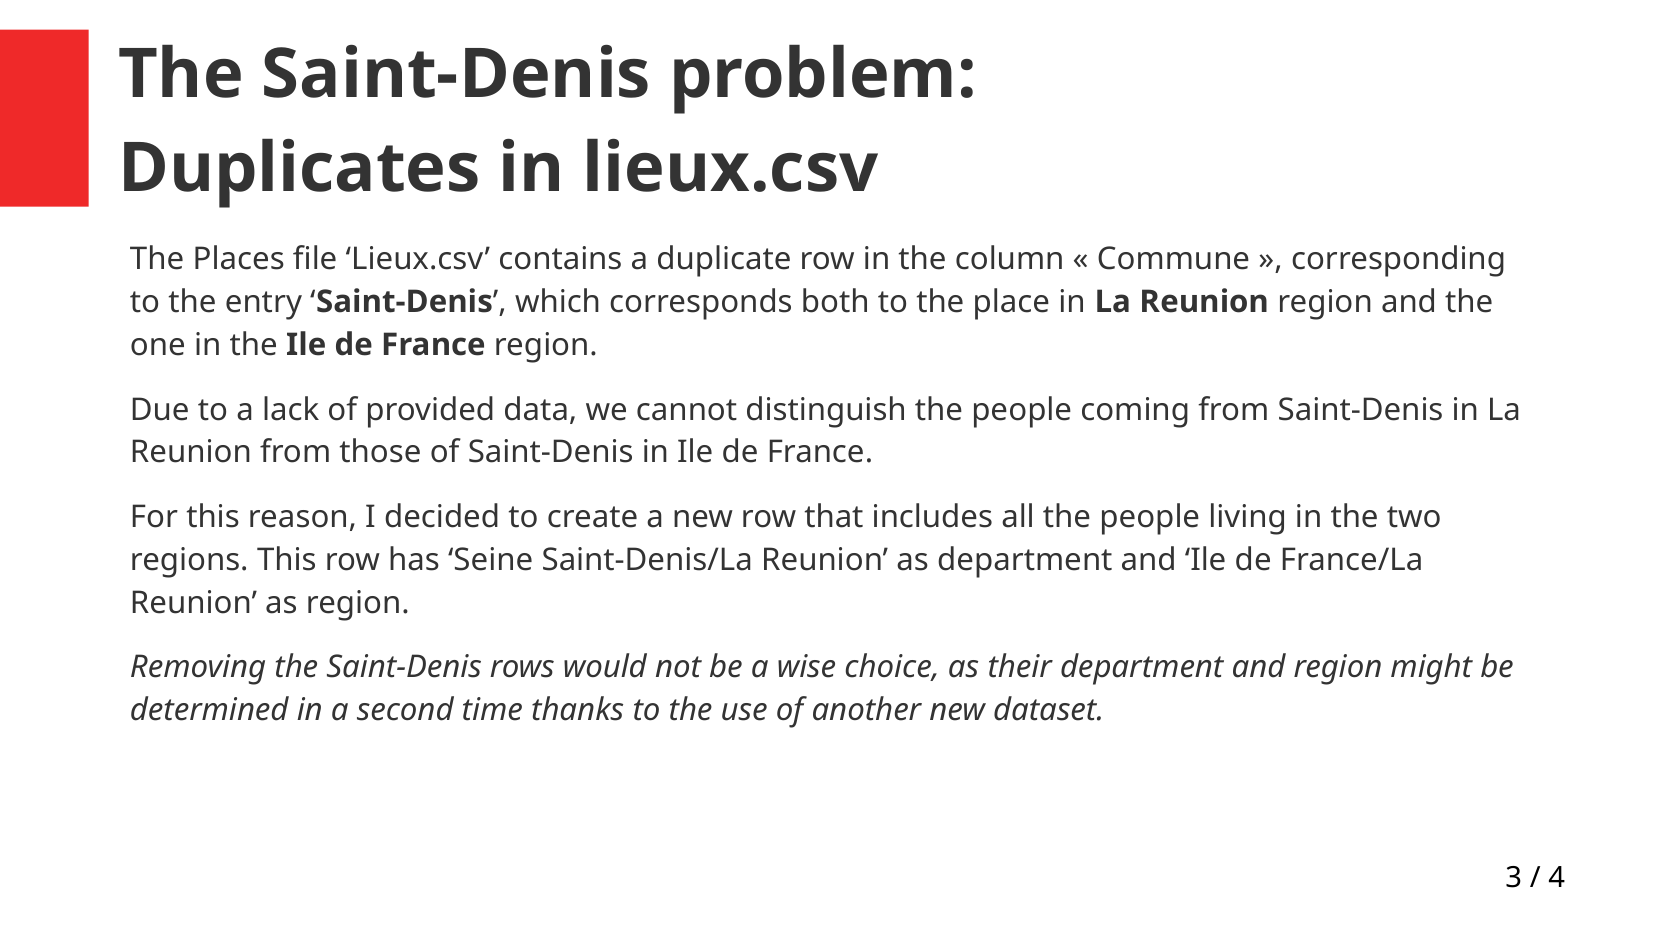

# The Saint-Denis problem: Duplicates in lieux.csv
The Places file ‘Lieux.csv’ contains a duplicate row in the column « Commune », corresponding to the entry ‘Saint-Denis’, which corresponds both to the place in La Reunion region and the one in the Ile de France region.
Due to a lack of provided data, we cannot distinguish the people coming from Saint-Denis in La Reunion from those of Saint-Denis in Ile de France.
For this reason, I decided to create a new row that includes all the people living in the two regions. This row has ‘Seine Saint-Denis/La Reunion’ as department and ‘Ile de France/La Reunion’ as region.
Removing the Saint-Denis rows would not be a wise choice, as their department and region might be determined in a second time thanks to the use of another new dataset.
3